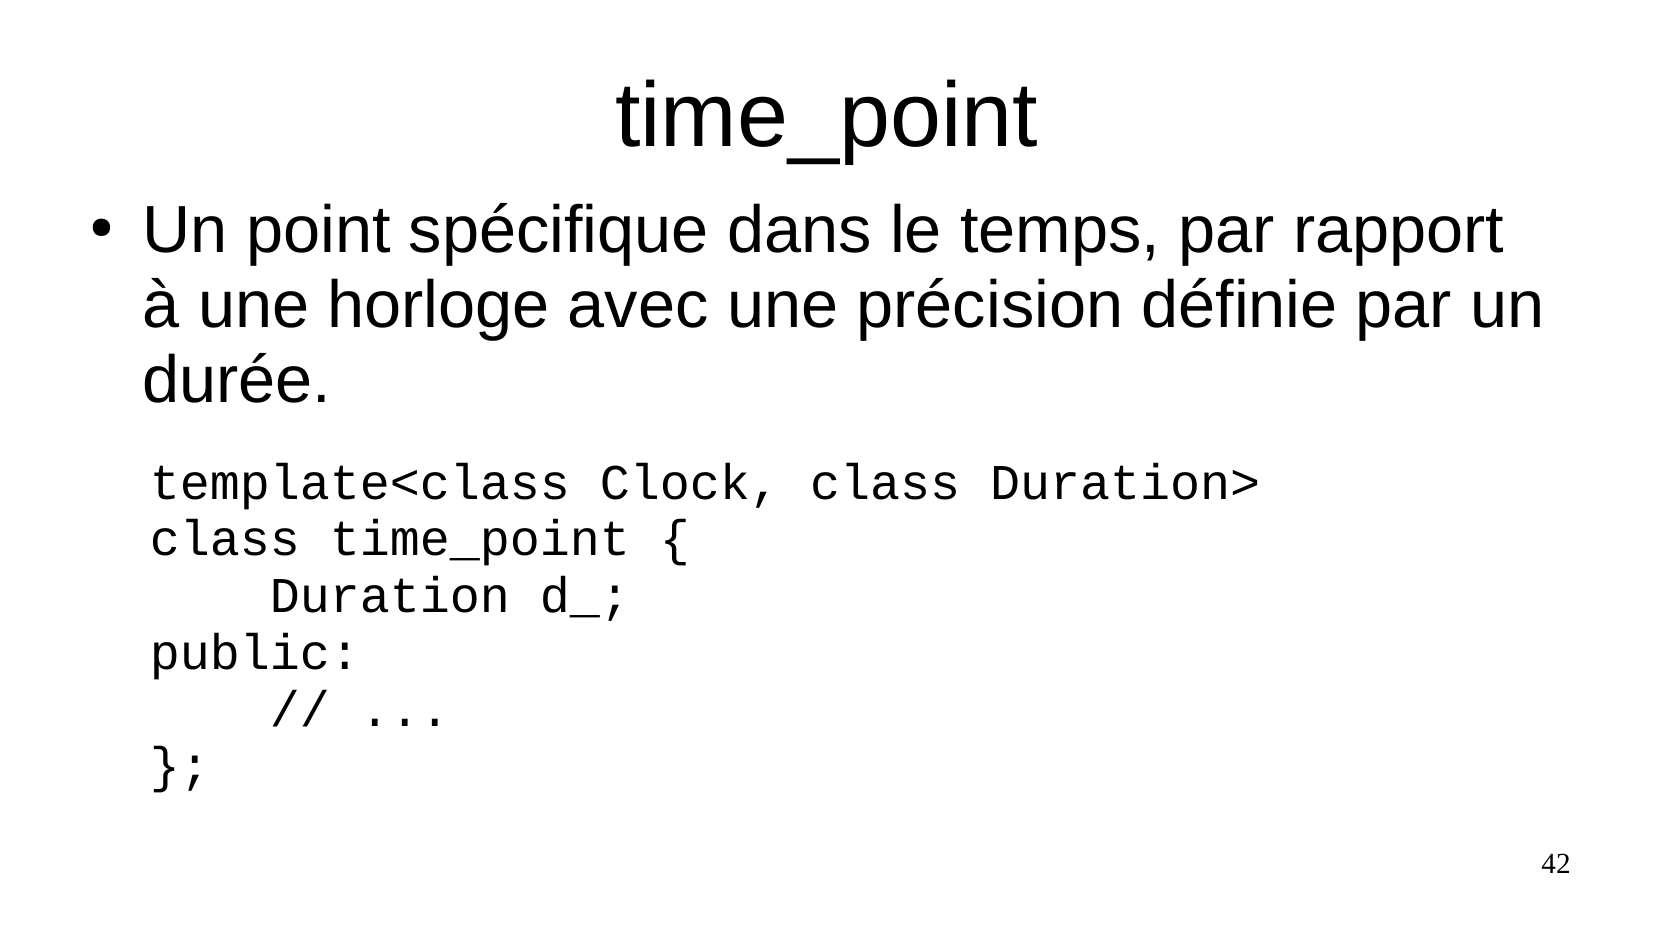

# time_point
Un point spécifique dans le temps, par rapport à une horloge avec une précision définie par un durée.
template<class Clock, class Duration>
class time_point {
 Duration d_;
public:
 // ...
};
42